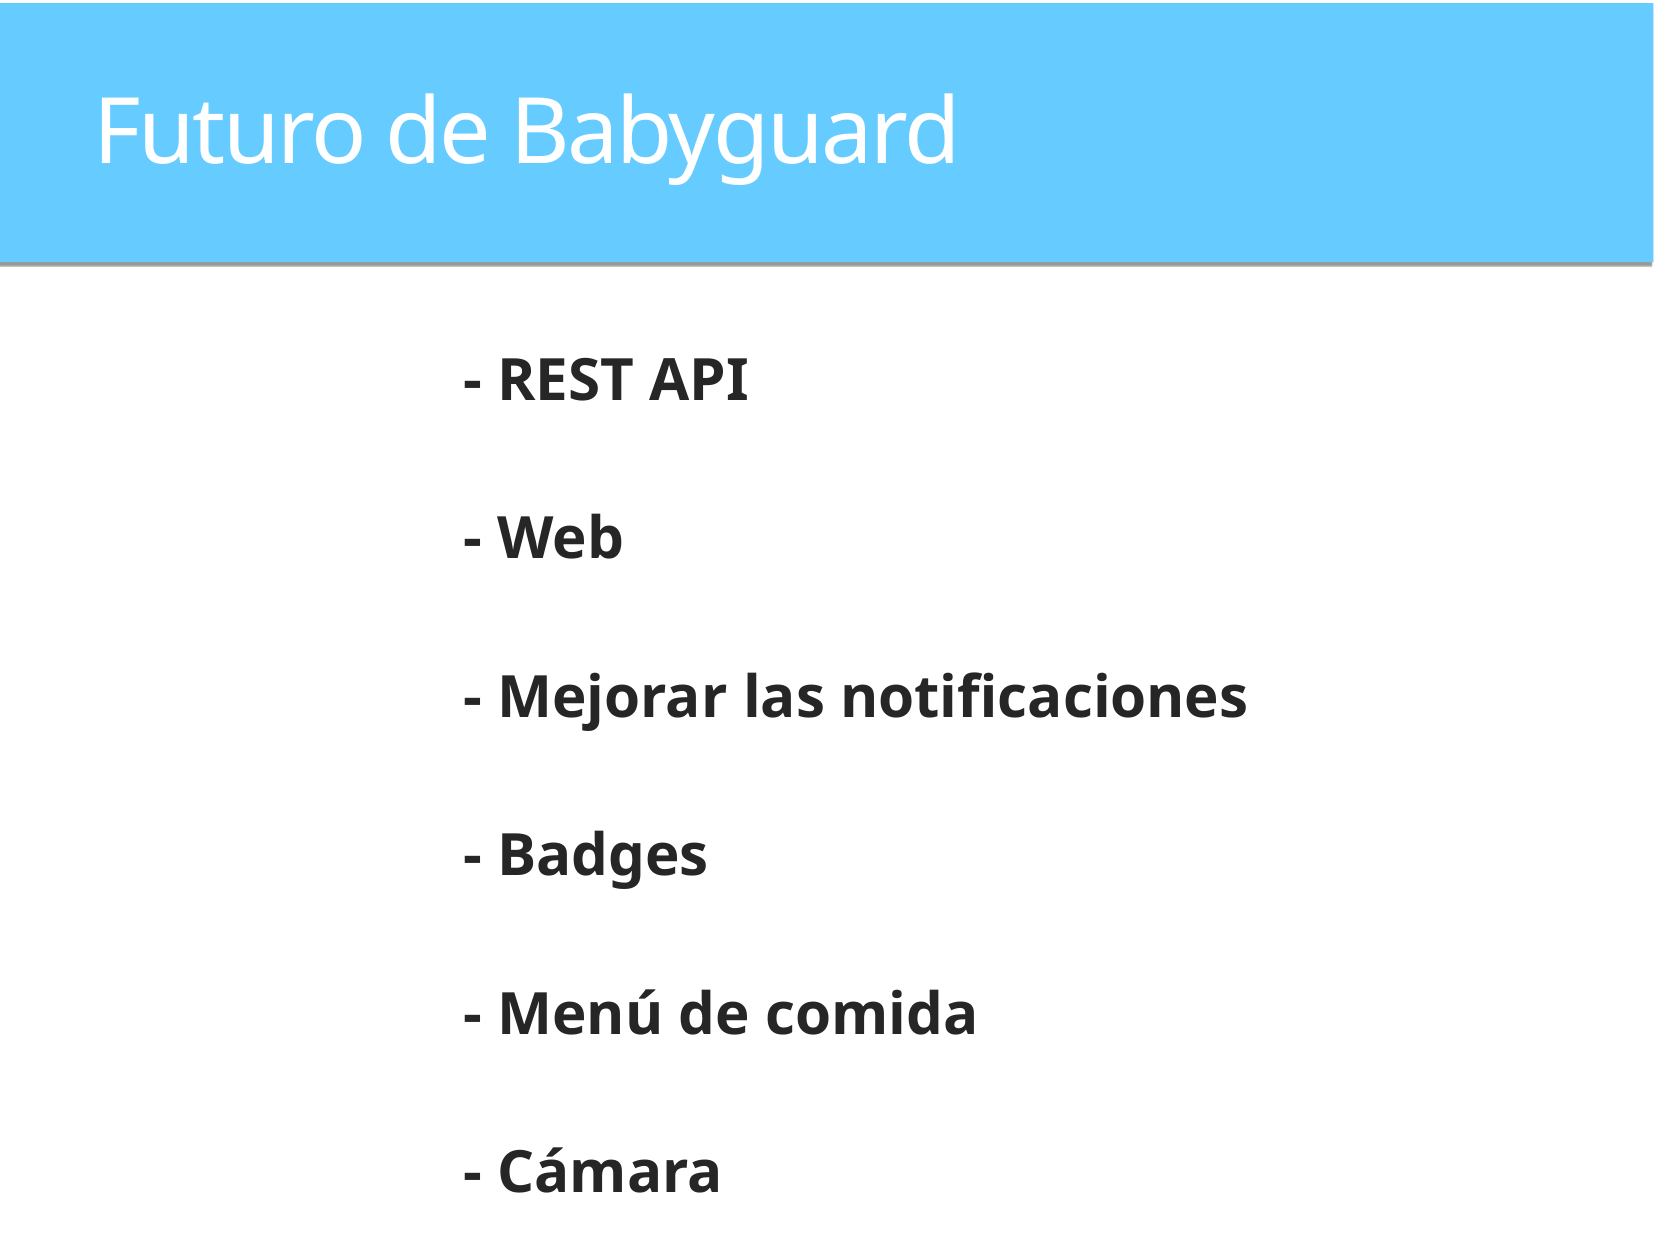

# Futuro de Babyguard
- REST API
- Web
- Mejorar las notificaciones
- Badges
- Menú de comida
- Cámara